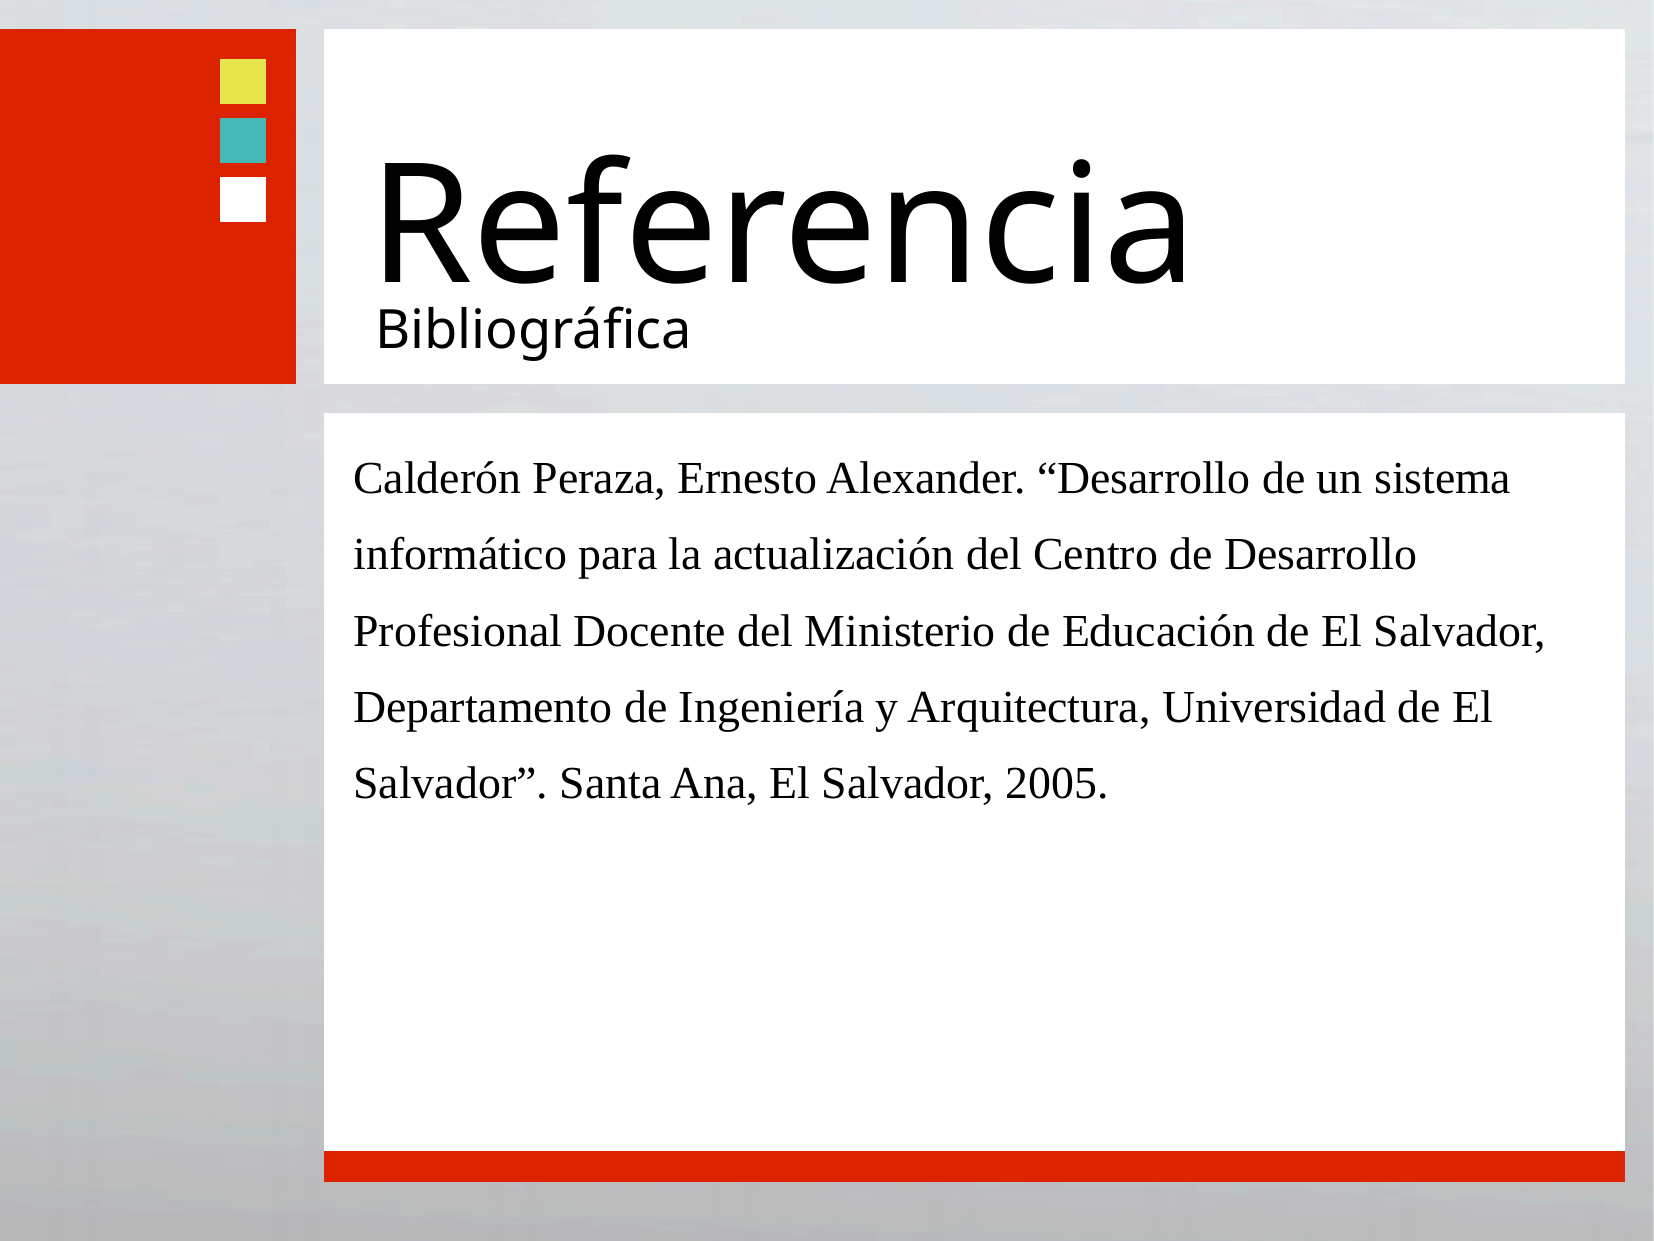

Referencia
Bibliográfica
Calderón Peraza, Ernesto Alexander. “Desarrollo de un sistema informático para la actualización del Centro de Desarrollo Profesional Docente del Ministerio de Educación de El Salvador, Departamento de Ingeniería y Arquitectura, Universidad de El Salvador”. Santa Ana, El Salvador, 2005.